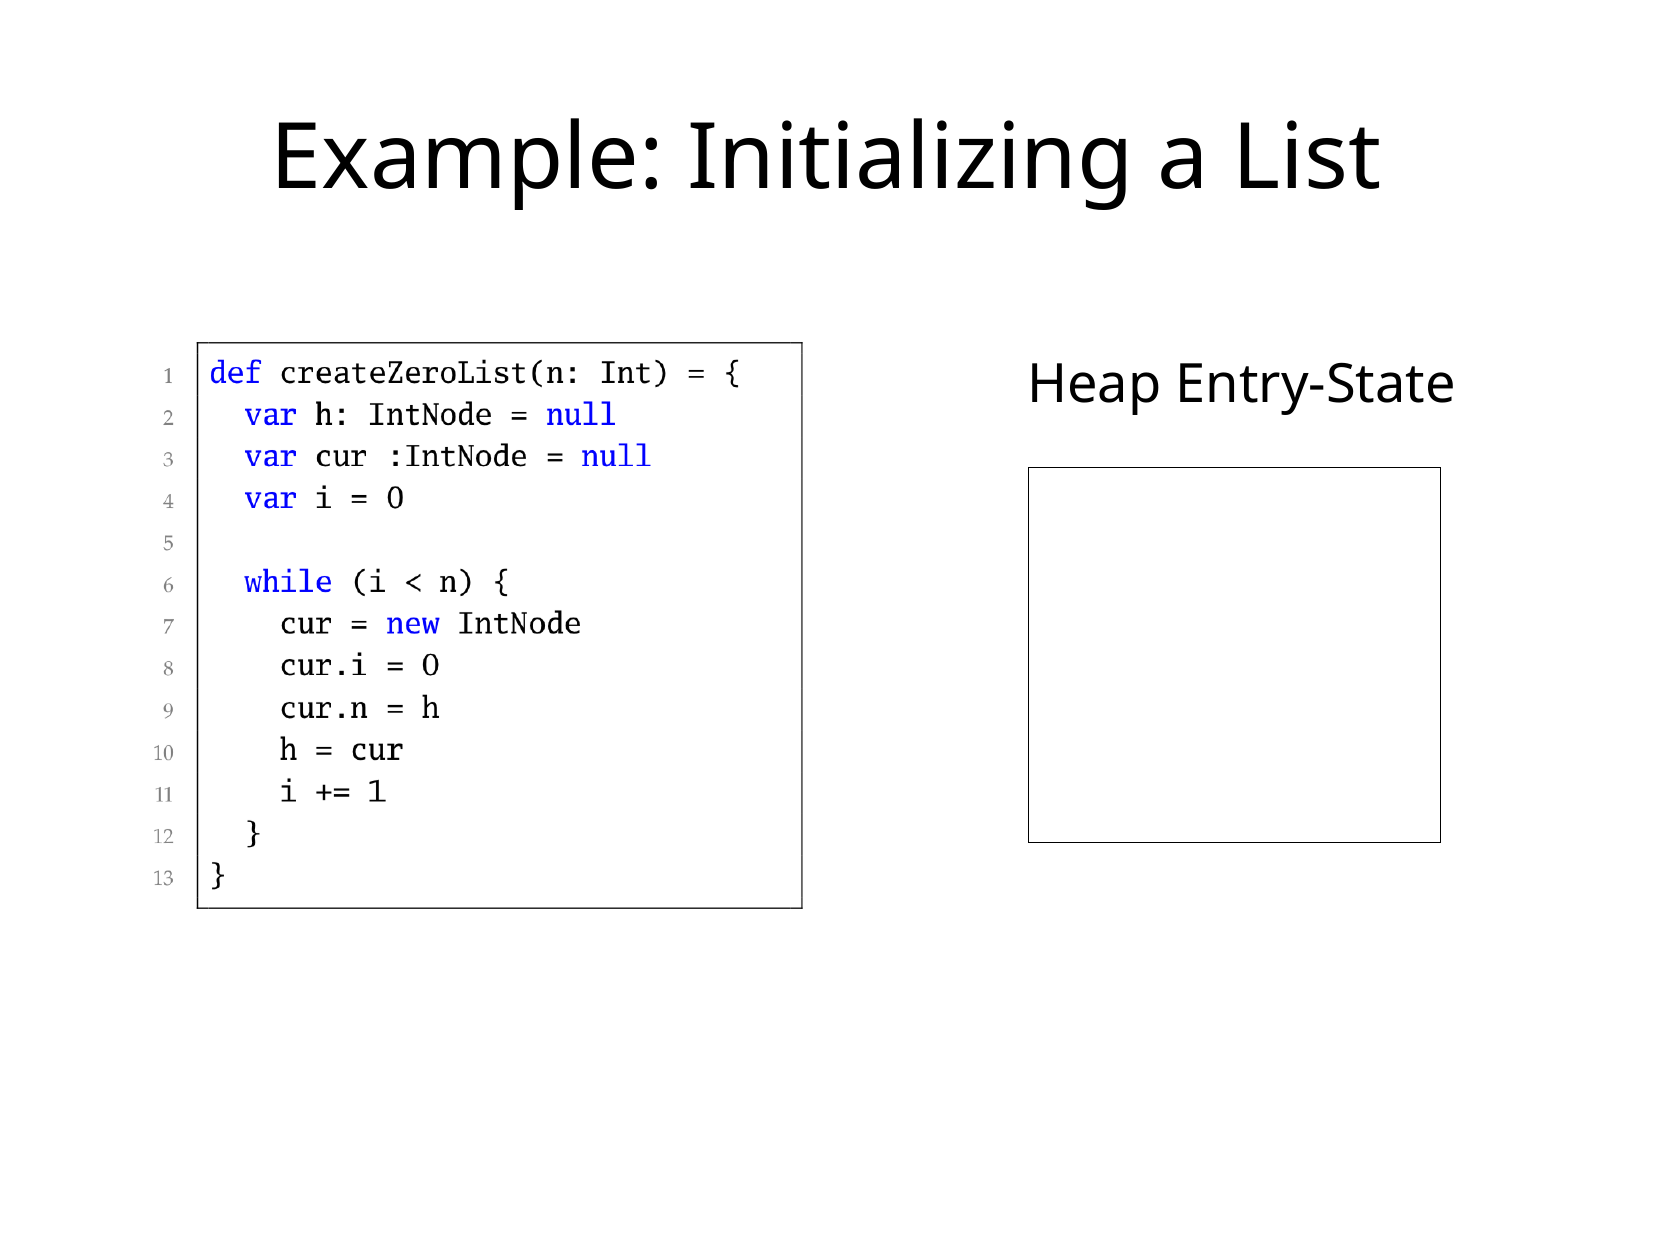

# Example: Initializing a List
Heap Entry-State